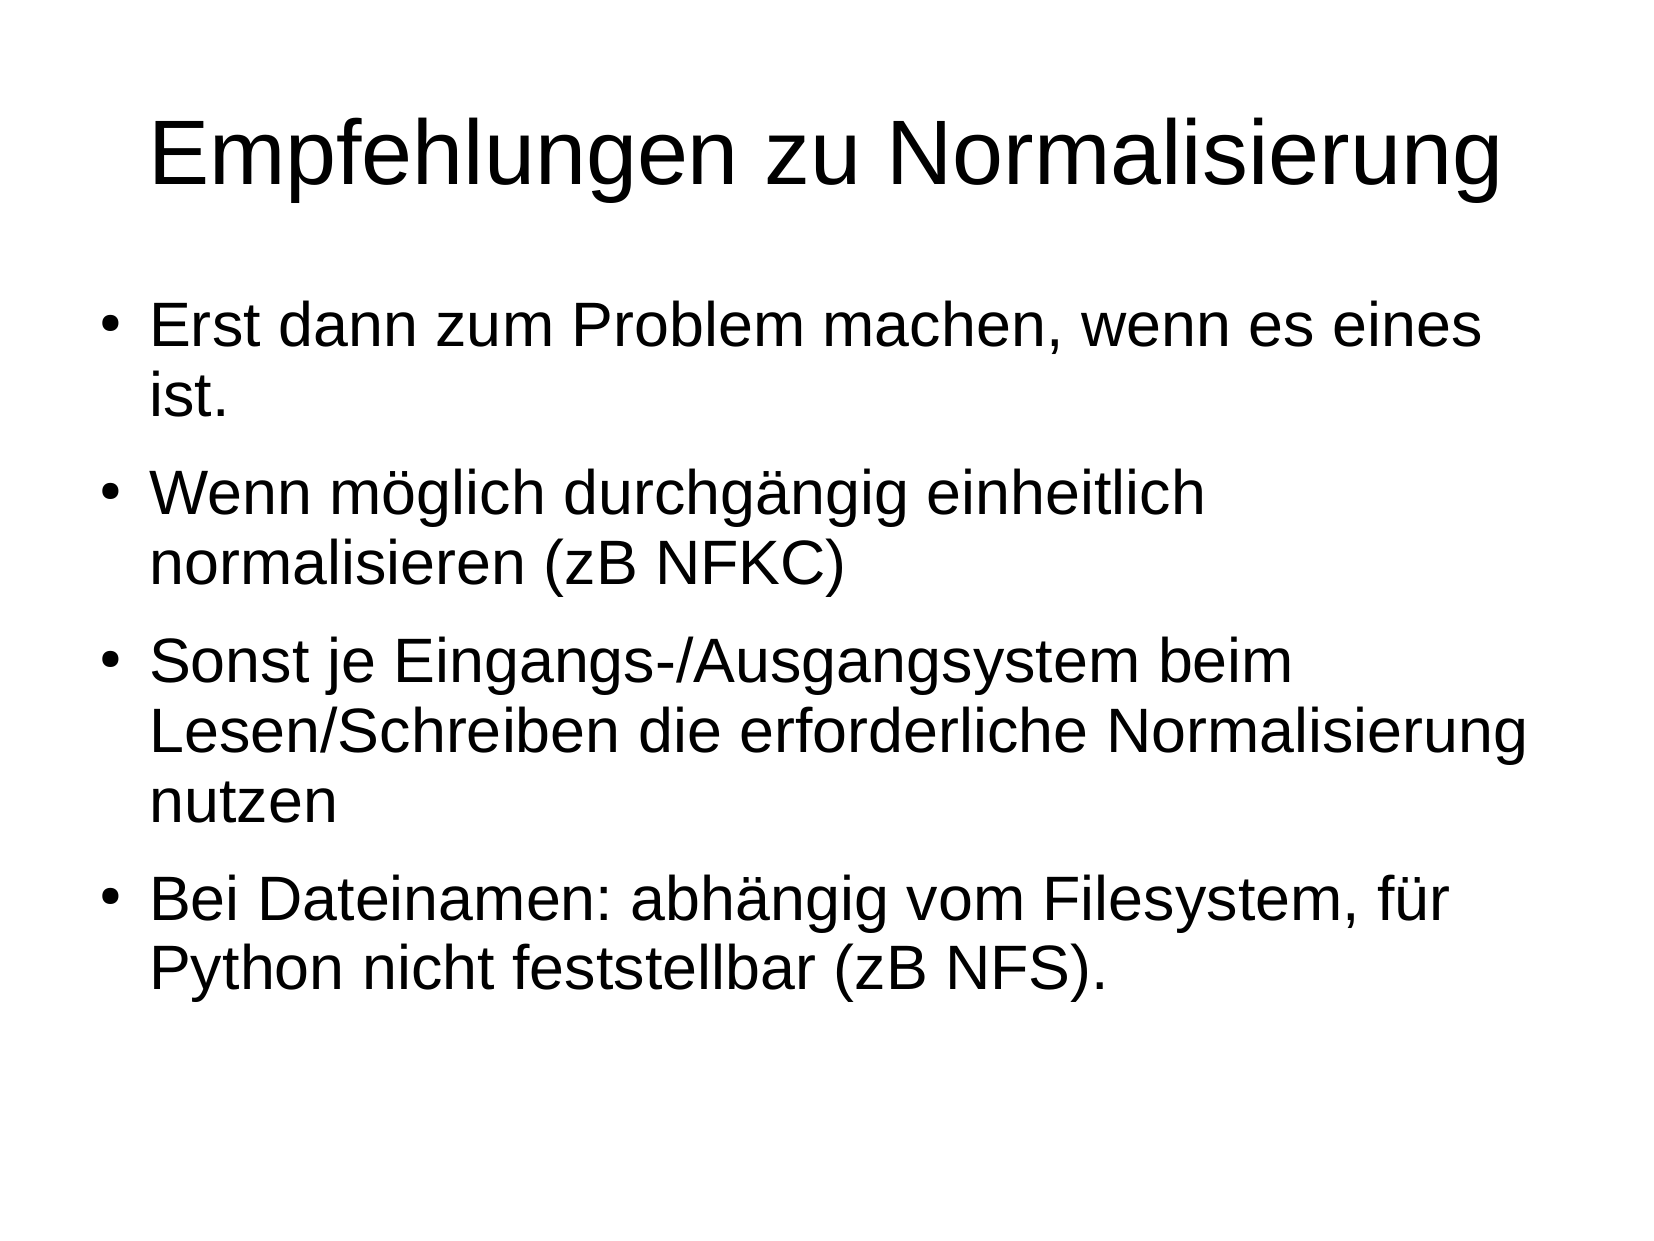

# Empfehlungen zu Normalisierung
Erst dann zum Problem machen, wenn es eines ist.
Wenn möglich durchgängig einheitlich normalisieren (zB NFKC)
Sonst je Eingangs-/Ausgangsystem beim Lesen/Schreiben die erforderliche Normalisierung nutzen
Bei Dateinamen: abhängig vom Filesystem, für Python nicht feststellbar (zB NFS).